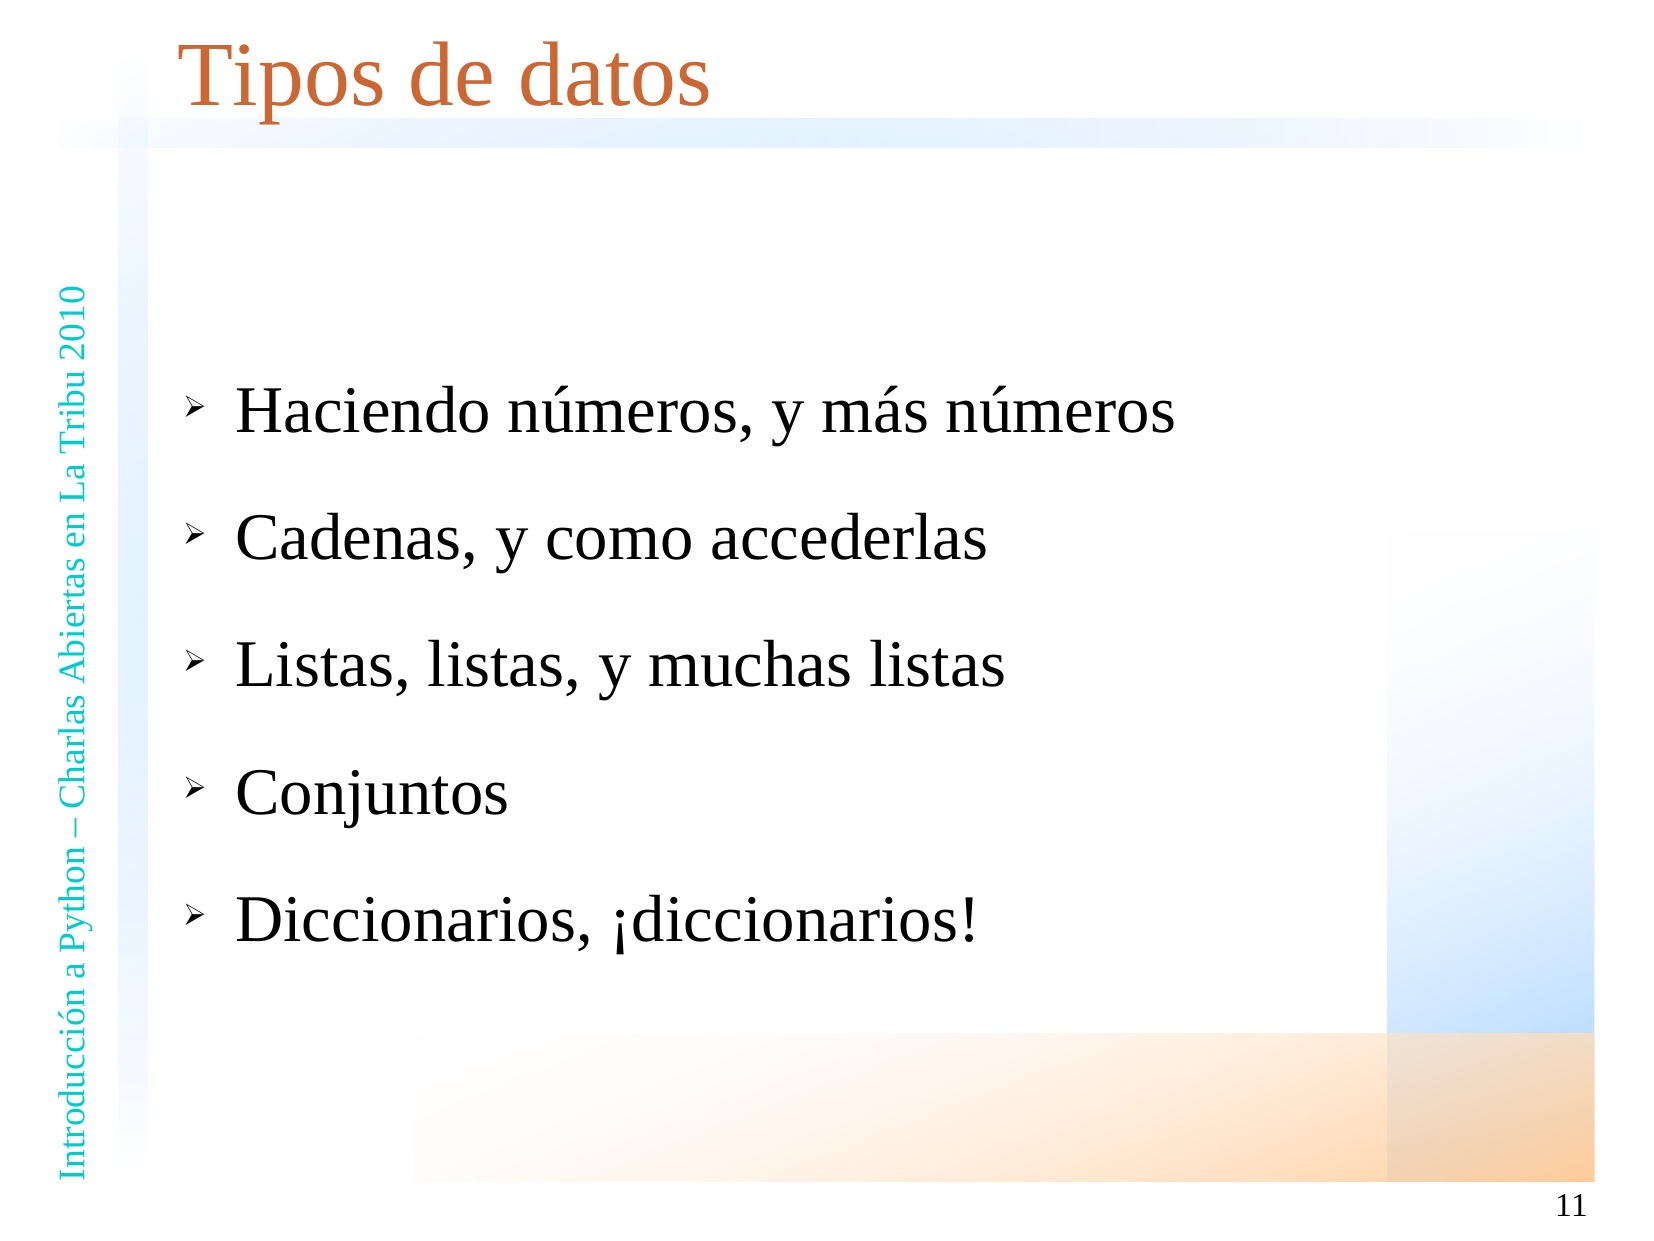

# Tipos de datos
 Haciendo números, y más números
 Cadenas, y como accederlas
 Listas, listas, y muchas listas
 Conjuntos
 Diccionarios, ¡diccionarios!